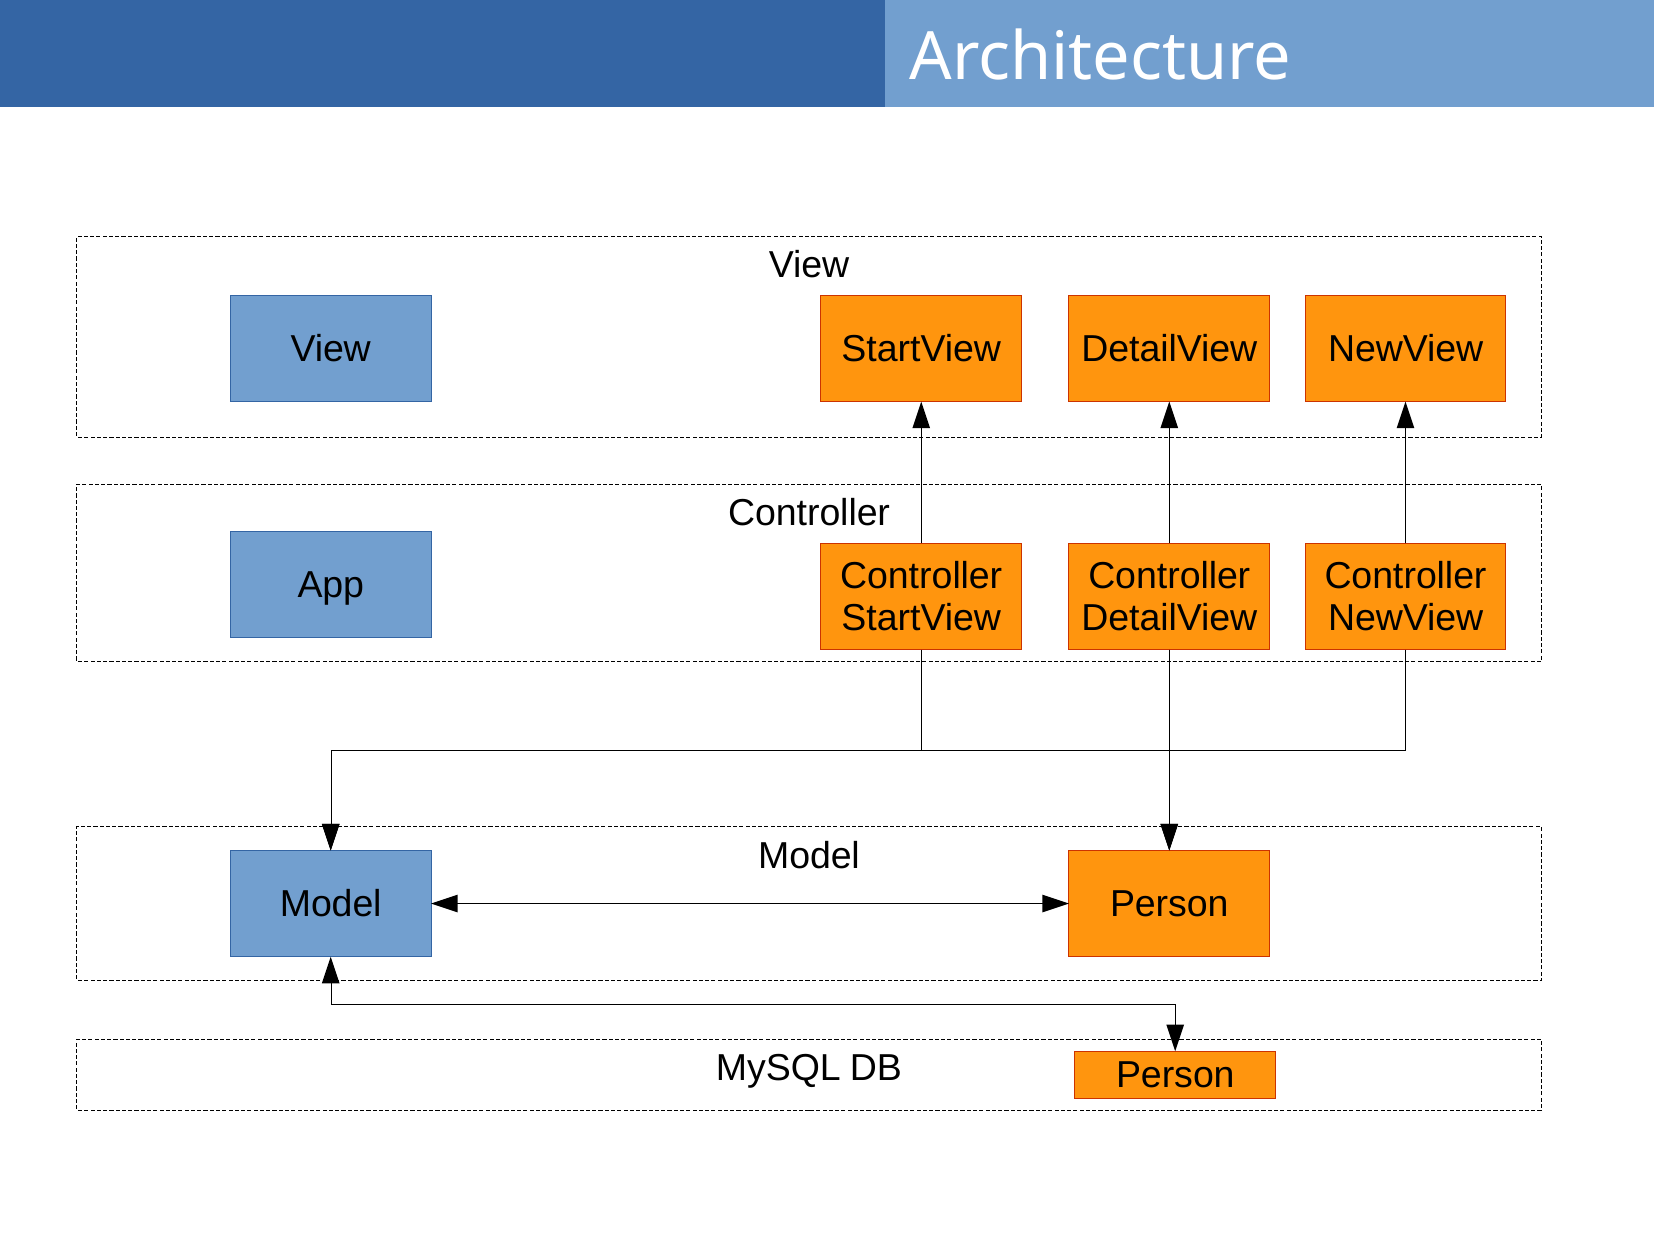

# Architecture
View
View
StartView
DetailView
NewView
Controller
App
Controller
StartView
Controller
DetailView
Controller
NewView
Model
Model
Person
MySQL DB
Person